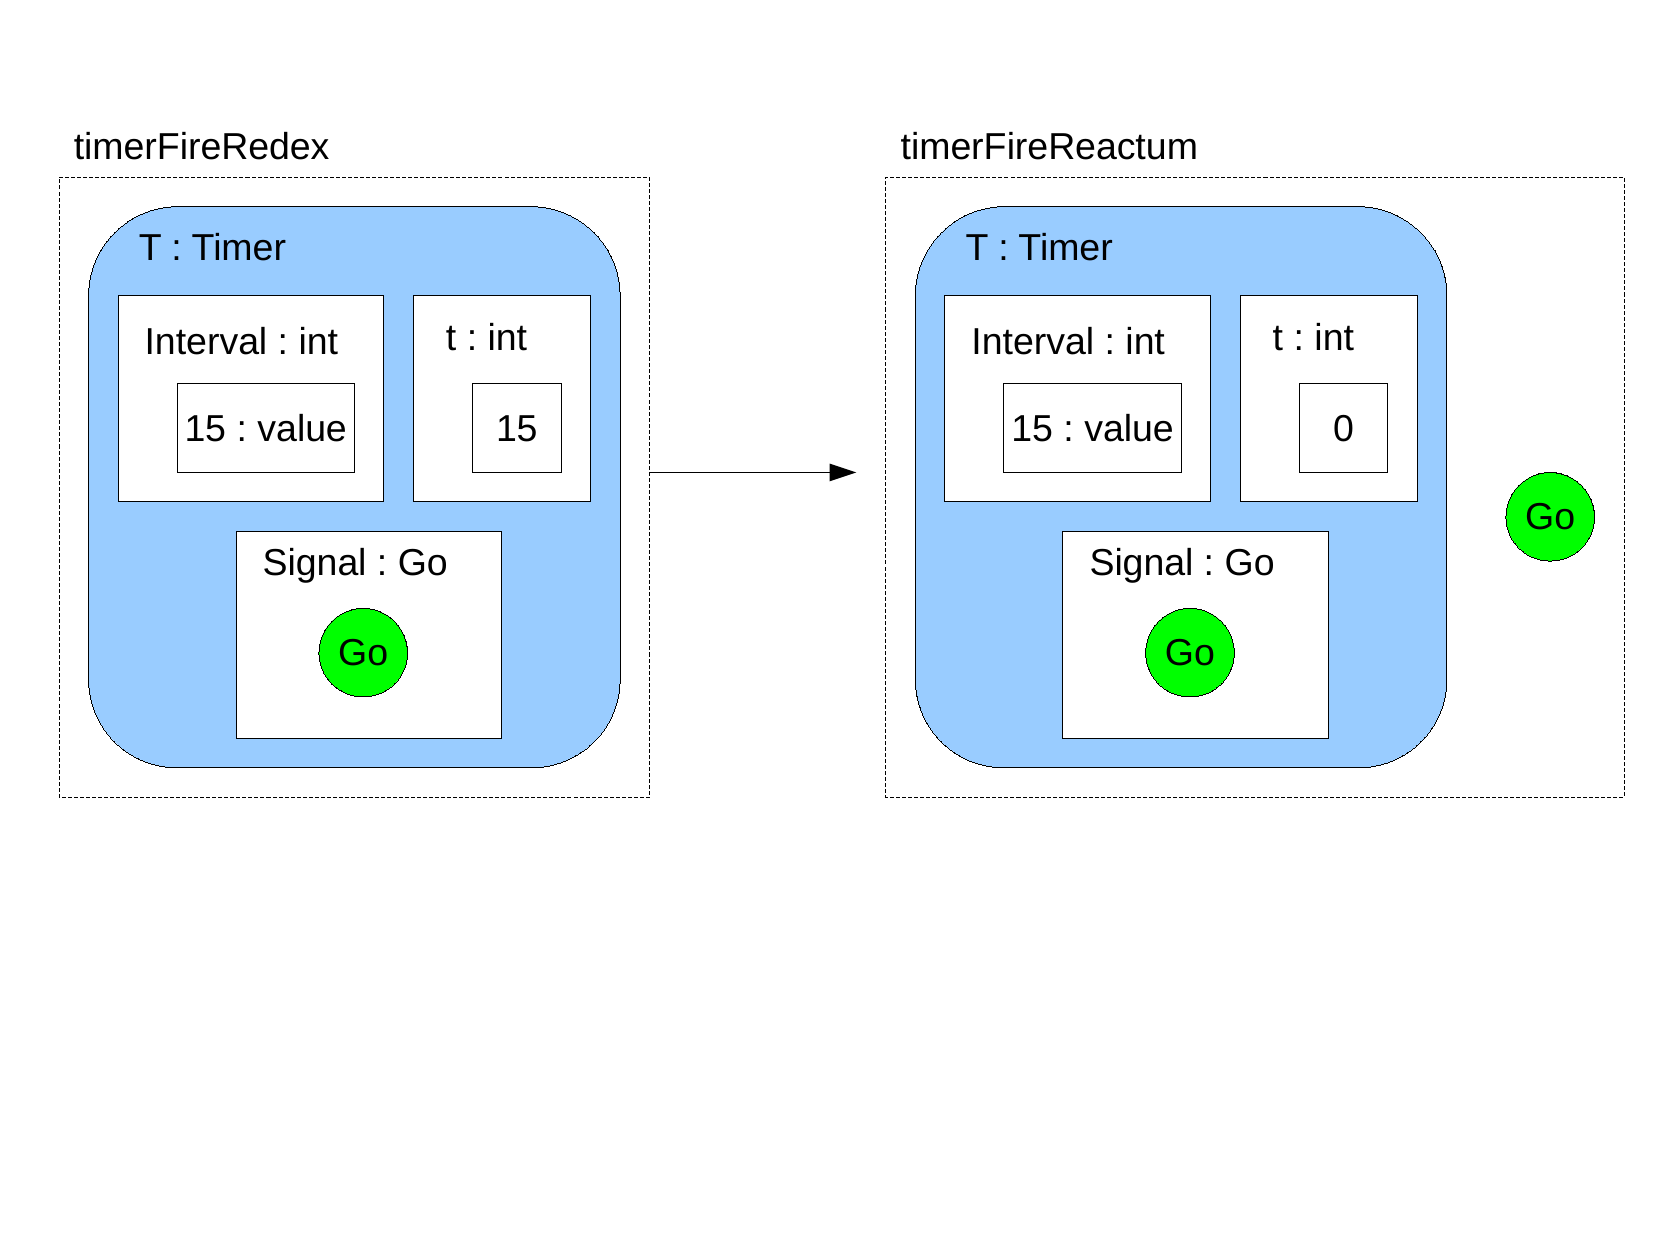

timerFireRedex
timerFireReactum
T : Timer
T : Timer
t : int
t : int
Interval : int
Interval : int
15 : value
15
15 : value
0
Go
Signal : Go
Signal : Go
Go
Go